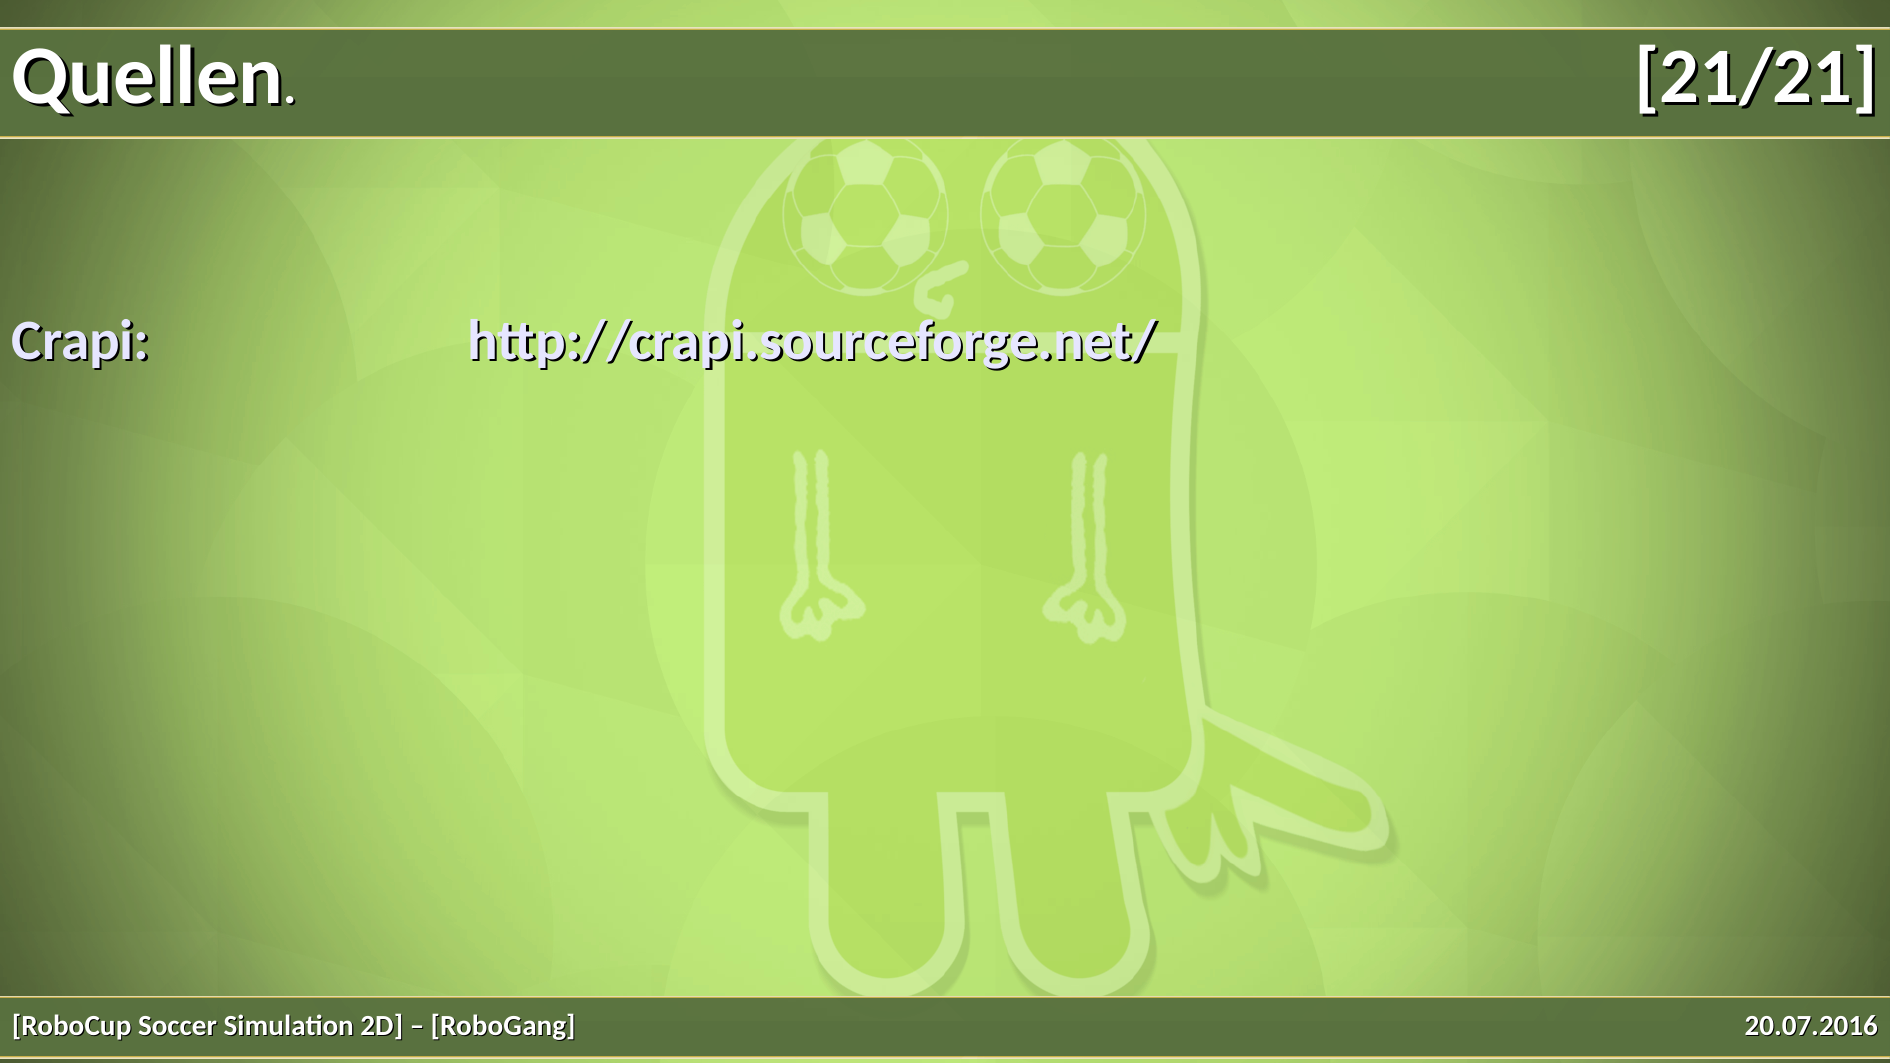

# Quellen.
[21/21]
Crapi:					 http://crapi.sourceforge.net/
[RoboCup Soccer Simulation 2D] – [RoboGang]
20.07.2016